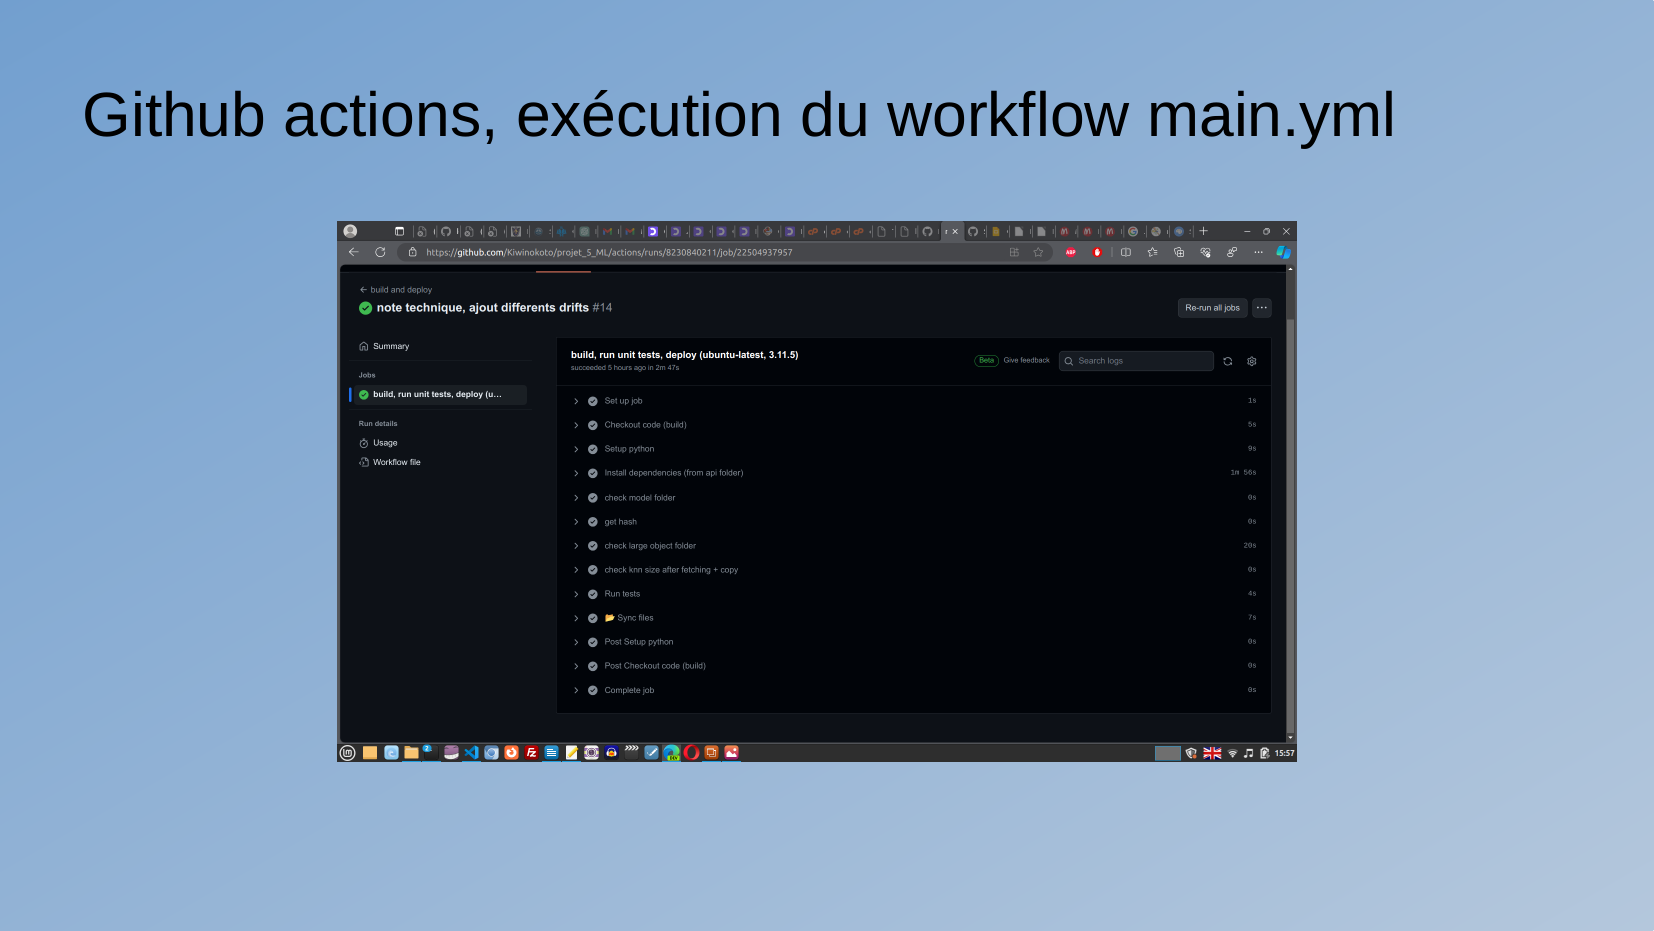

# Github actions, exécution du workflow main.yml